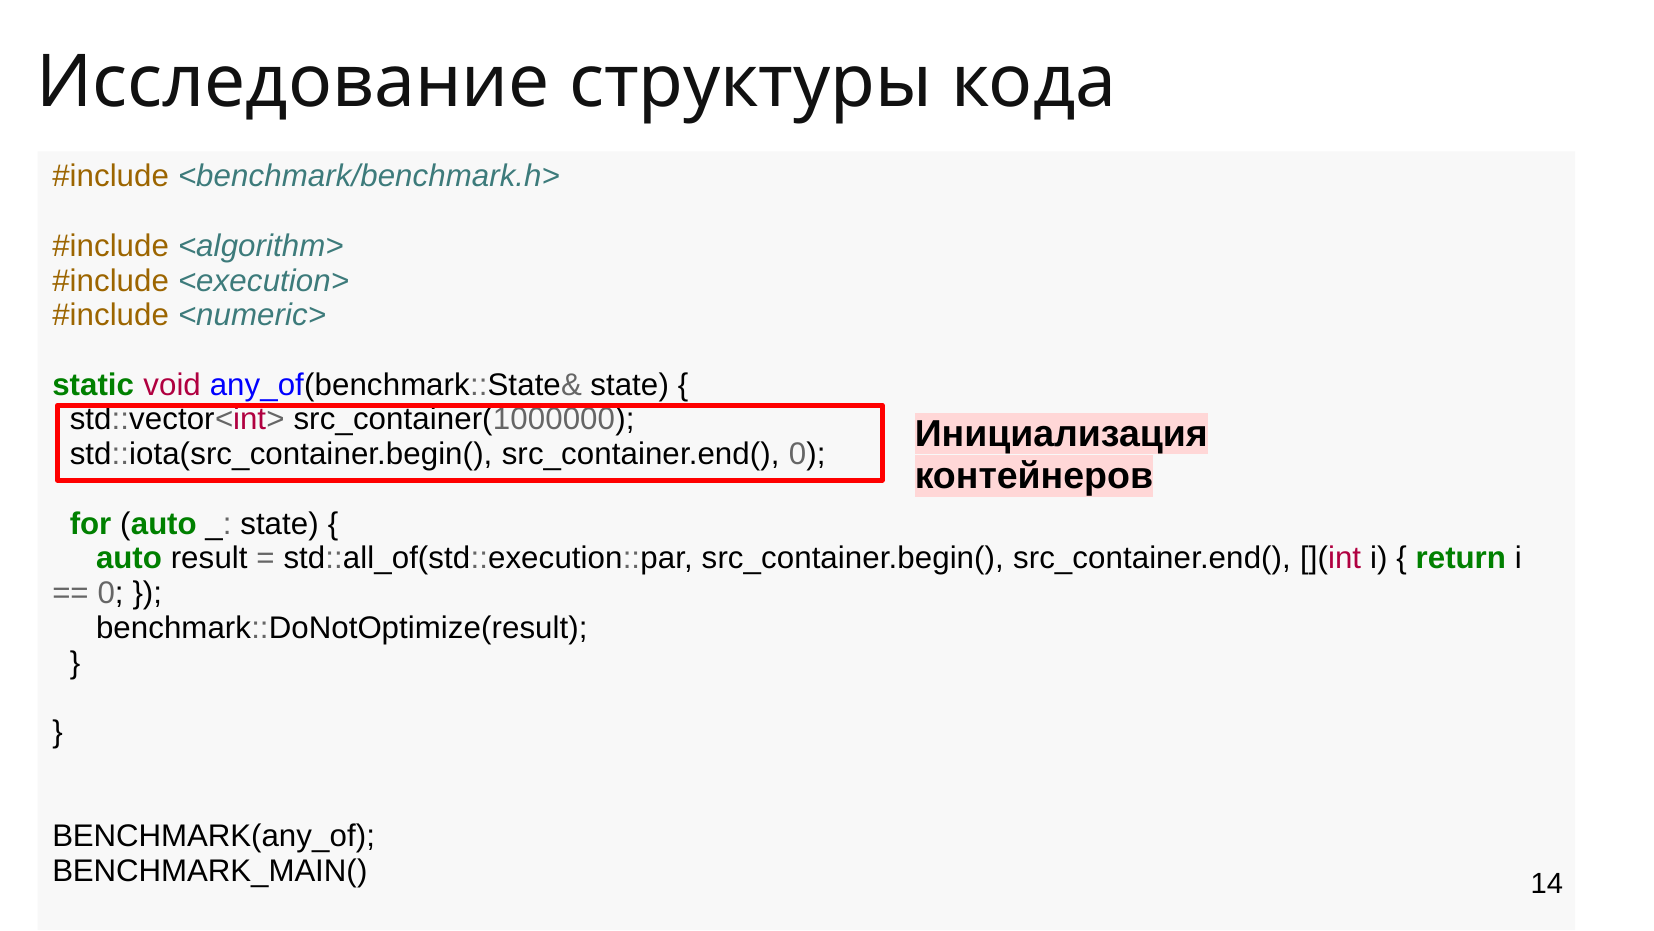

# Исследование структуры кода
#include <benchmark/benchmark.h>
#include <algorithm>
#include <execution>
#include <numeric>
static void any_of(benchmark::State& state) {
 std::vector<int> src_container(1000000);
 std::iota(src_container.begin(), src_container.end(), 0);
 for (auto _: state) {
 auto result = std::all_of(std::execution::par, src_container.begin(), src_container.end(), [](int i) { return i == 0; });
 benchmark::DoNotOptimize(result);
 }
}
BENCHMARK(any_of);
BENCHMARK_MAIN()
Инициализация контейнеров